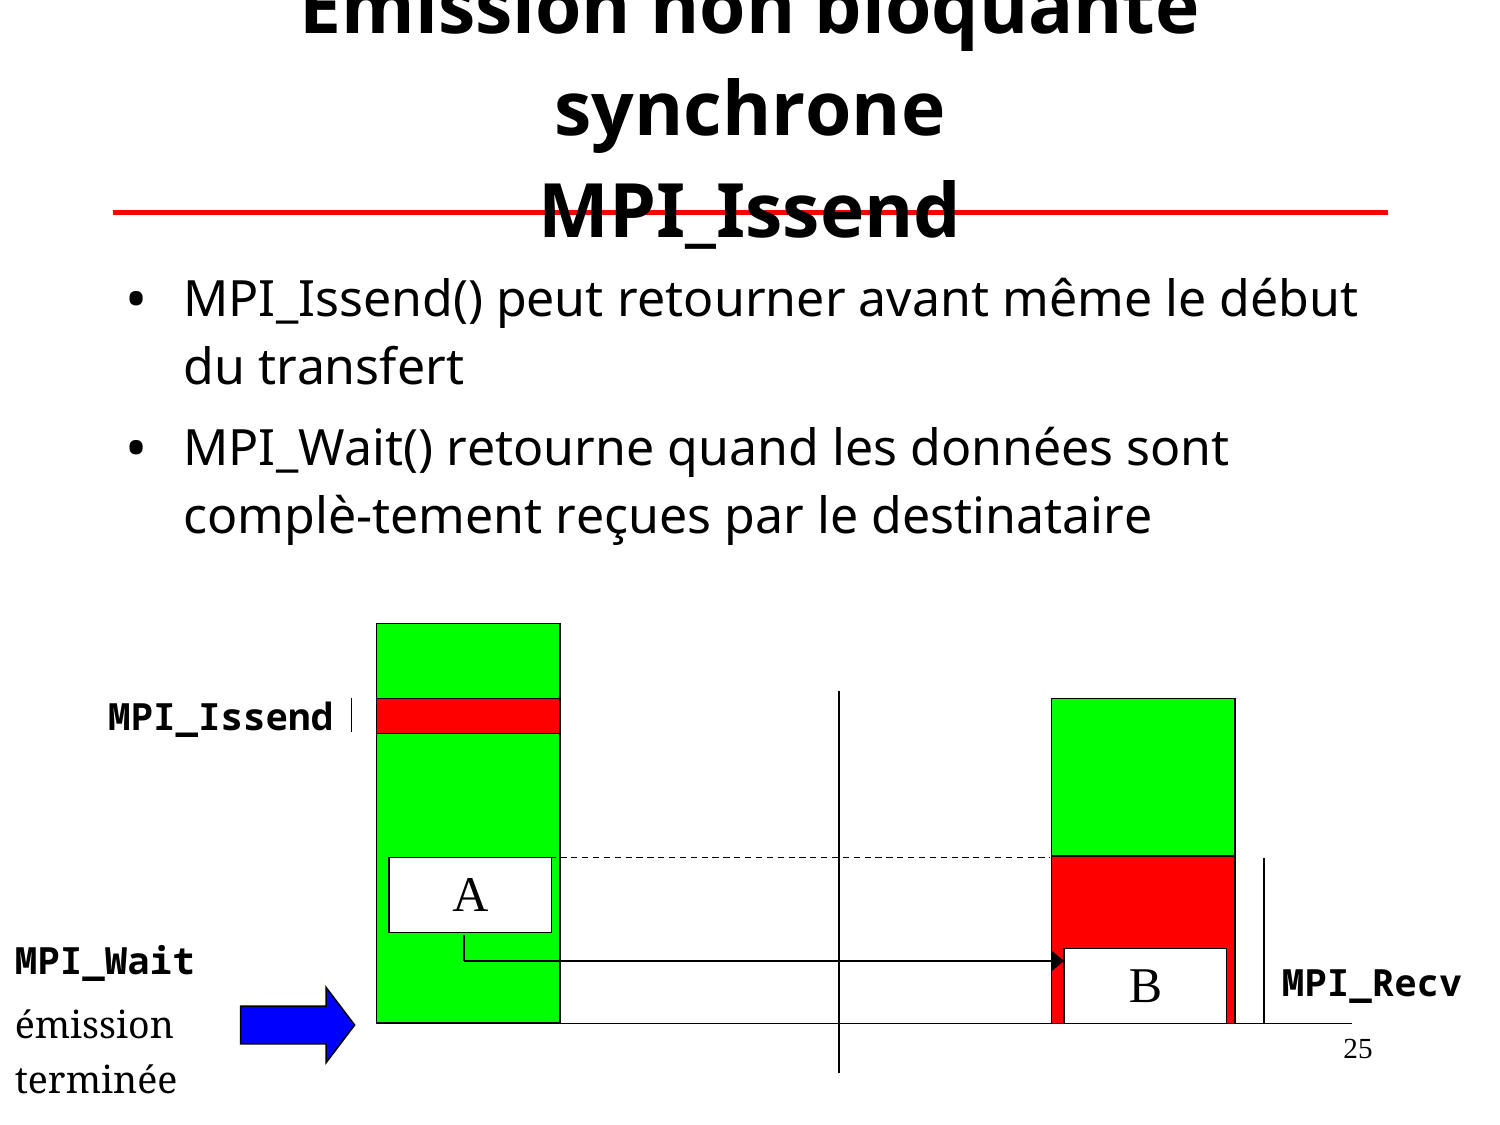

# Emission non bloquante synchrone MPI_Issend
MPI_Issend() peut retourner avant même le début du transfert
MPI_Wait() retourne quand les données sont complè-tement reçues par le destinataire
MPI_Issend
A
MPI_Wait
émission terminée
B
MPI_Recv
25